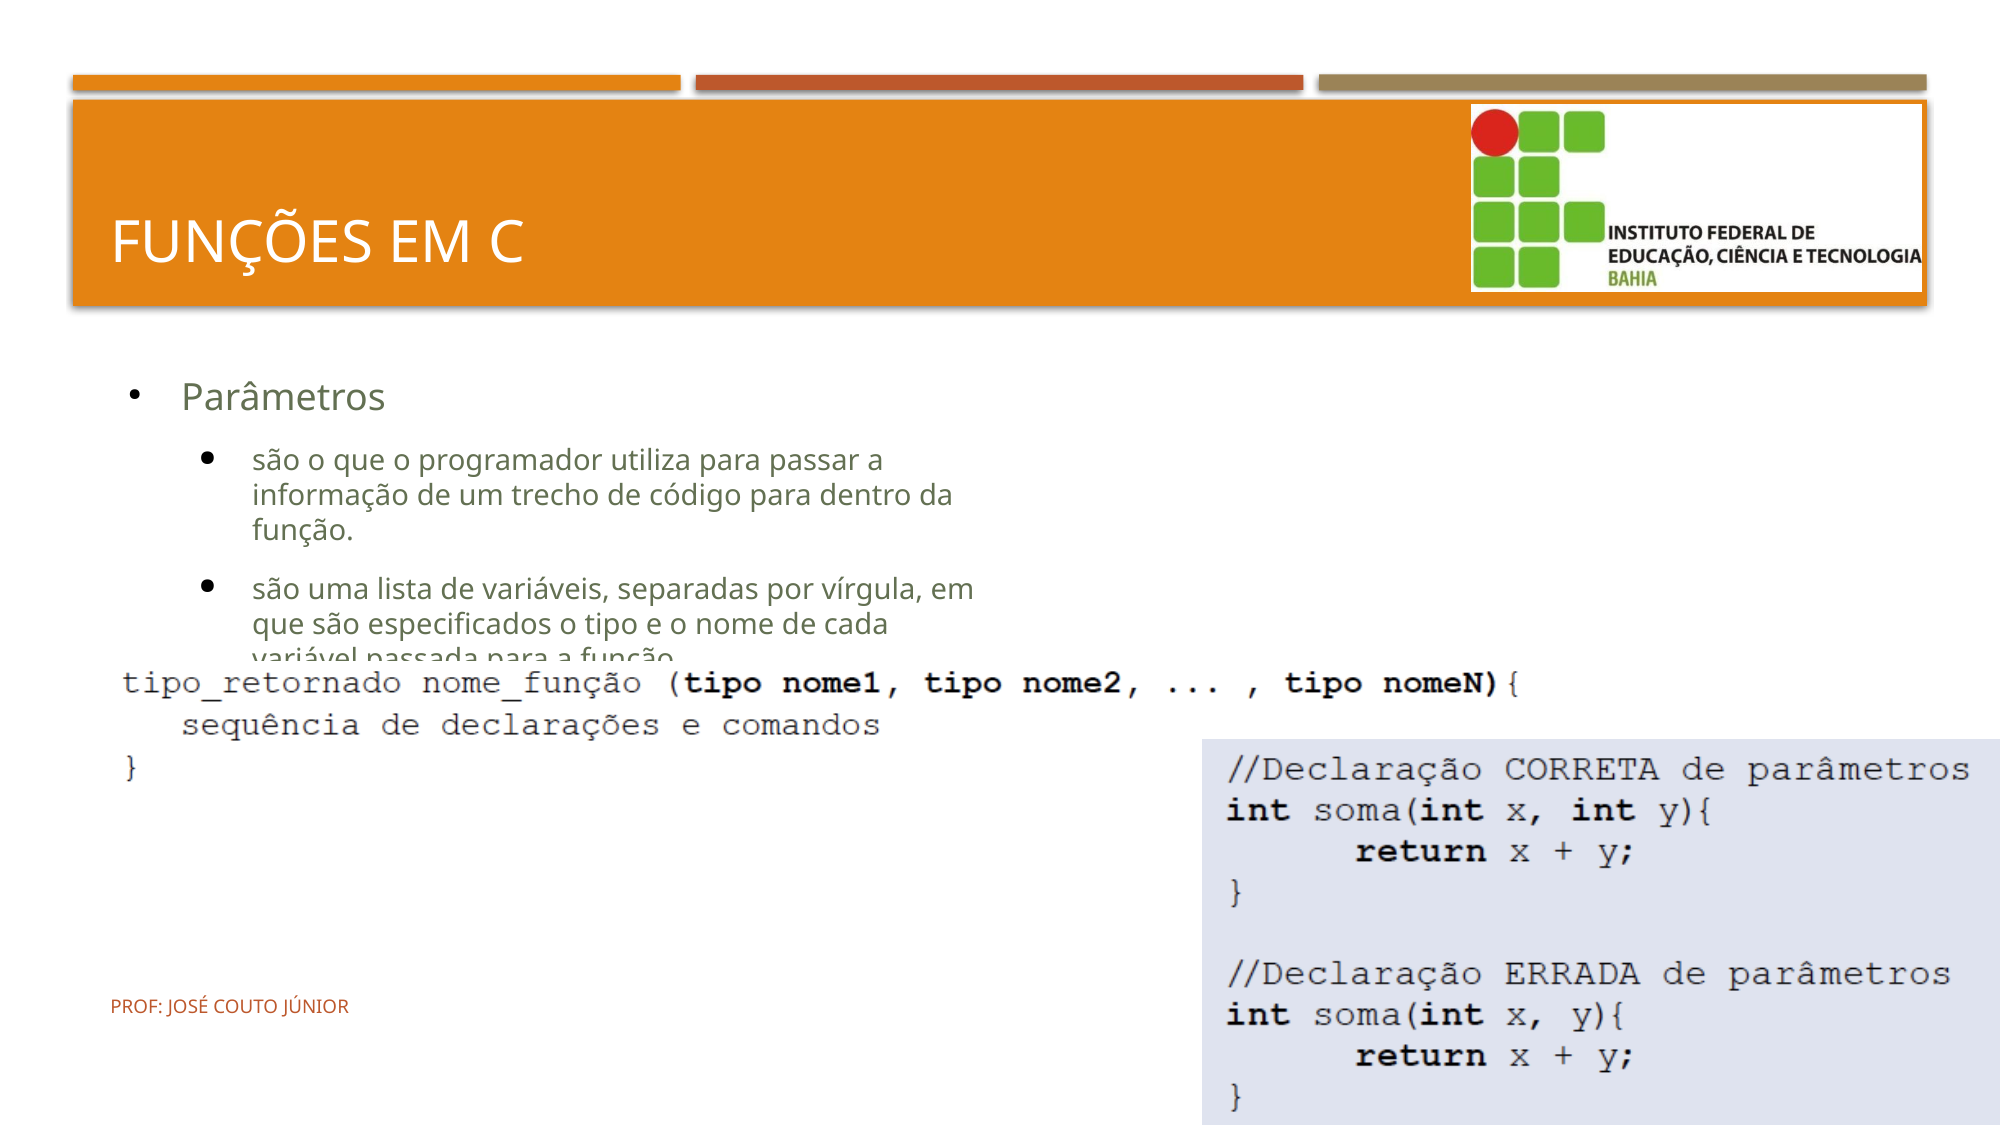

# Funções em C
Parâmetros
são o que o programador utiliza para passar a informação de um trecho de código para dentro da função.
são uma lista de variáveis, separadas por vírgula, em que são especificados o tipo e o nome de cada variável passada para a função.
Prof: José Couto Júnior
6